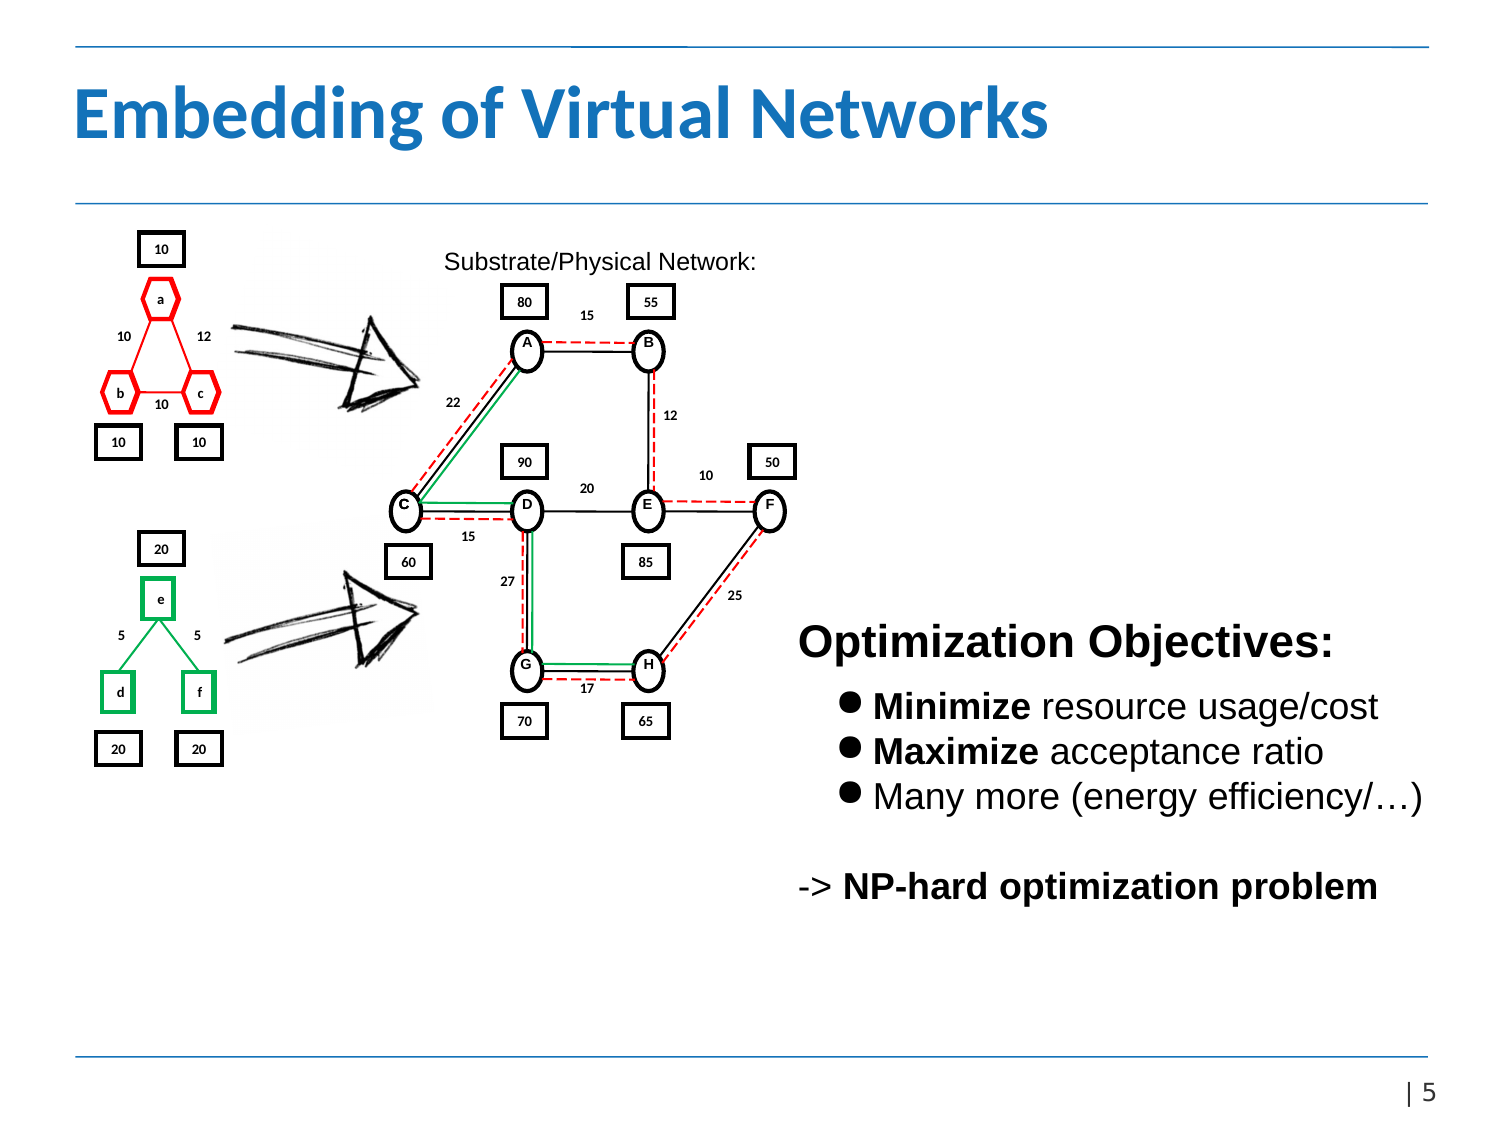

Embedding of Virtual Networks
10
Substrate/Physical Network:
a
a
80
55
15
10
12
A
B
b
b
c
c
22
10
12
10
10
90
50
10
20
C
C
C
D
E
F
15
20
60
85
27
25
e
e
Optimization Objectives:
Minimize resource usage/cost
Maximize acceptance ratio
Many more (energy efficiency/…)
-> NP-hard optimization problem
5
5
H
G
17
d
d
f
f
70
65
20
20